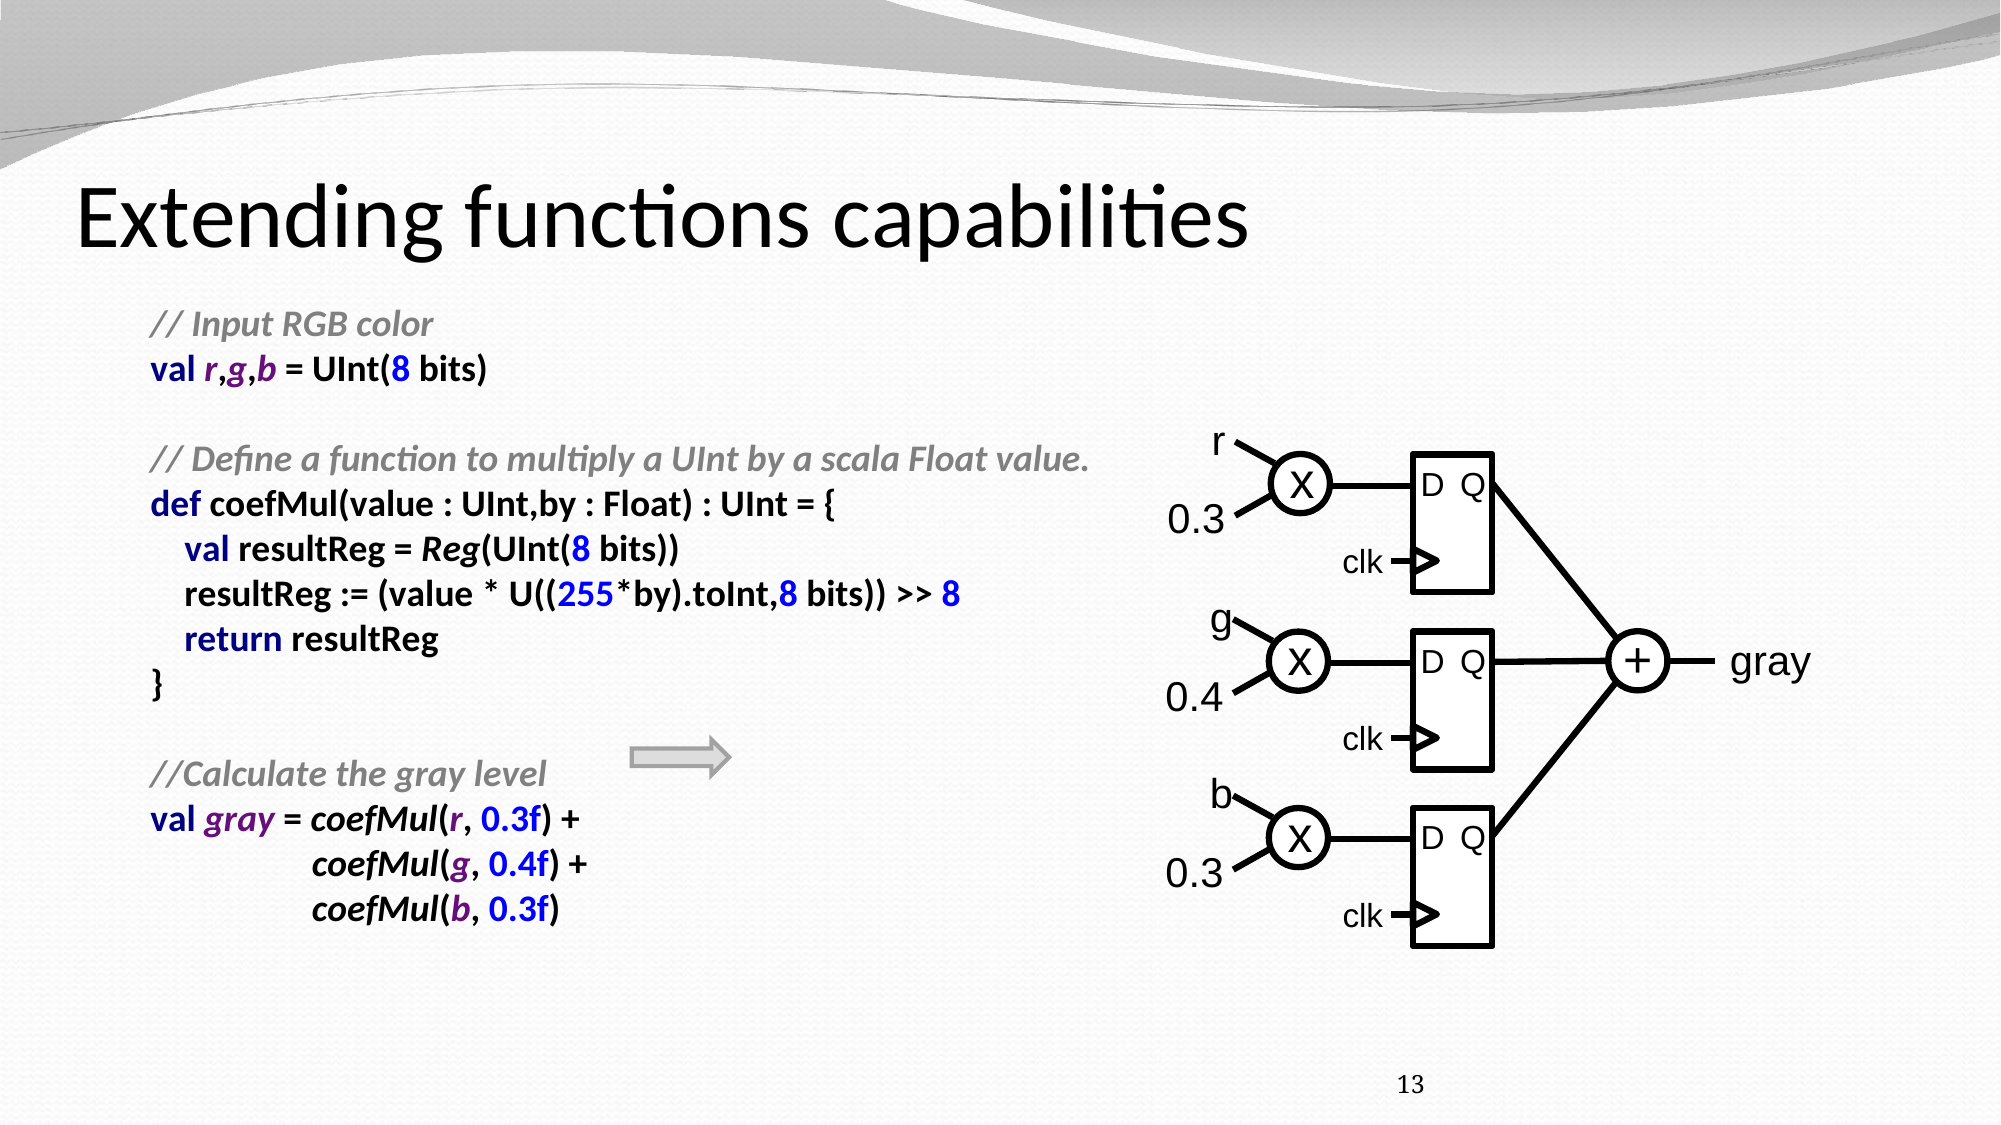

# Extending functions capabilities
// Input RGB color
val r,g,b = UInt(8 bits)
// Define a function to multiply a UInt by a scala Float value.
def coefMul(value : UInt,by : Float) : UInt = {
 val resultReg = Reg(UInt(8 bits))
 resultReg := (value * U((255*by).toInt,8 bits)) >> 8
 return resultReg
}
//Calculate the gray level
val gray = coefMul(r, 0.3f) +
 coefMul(g, 0.4f) +
 coefMul(b, 0.3f)